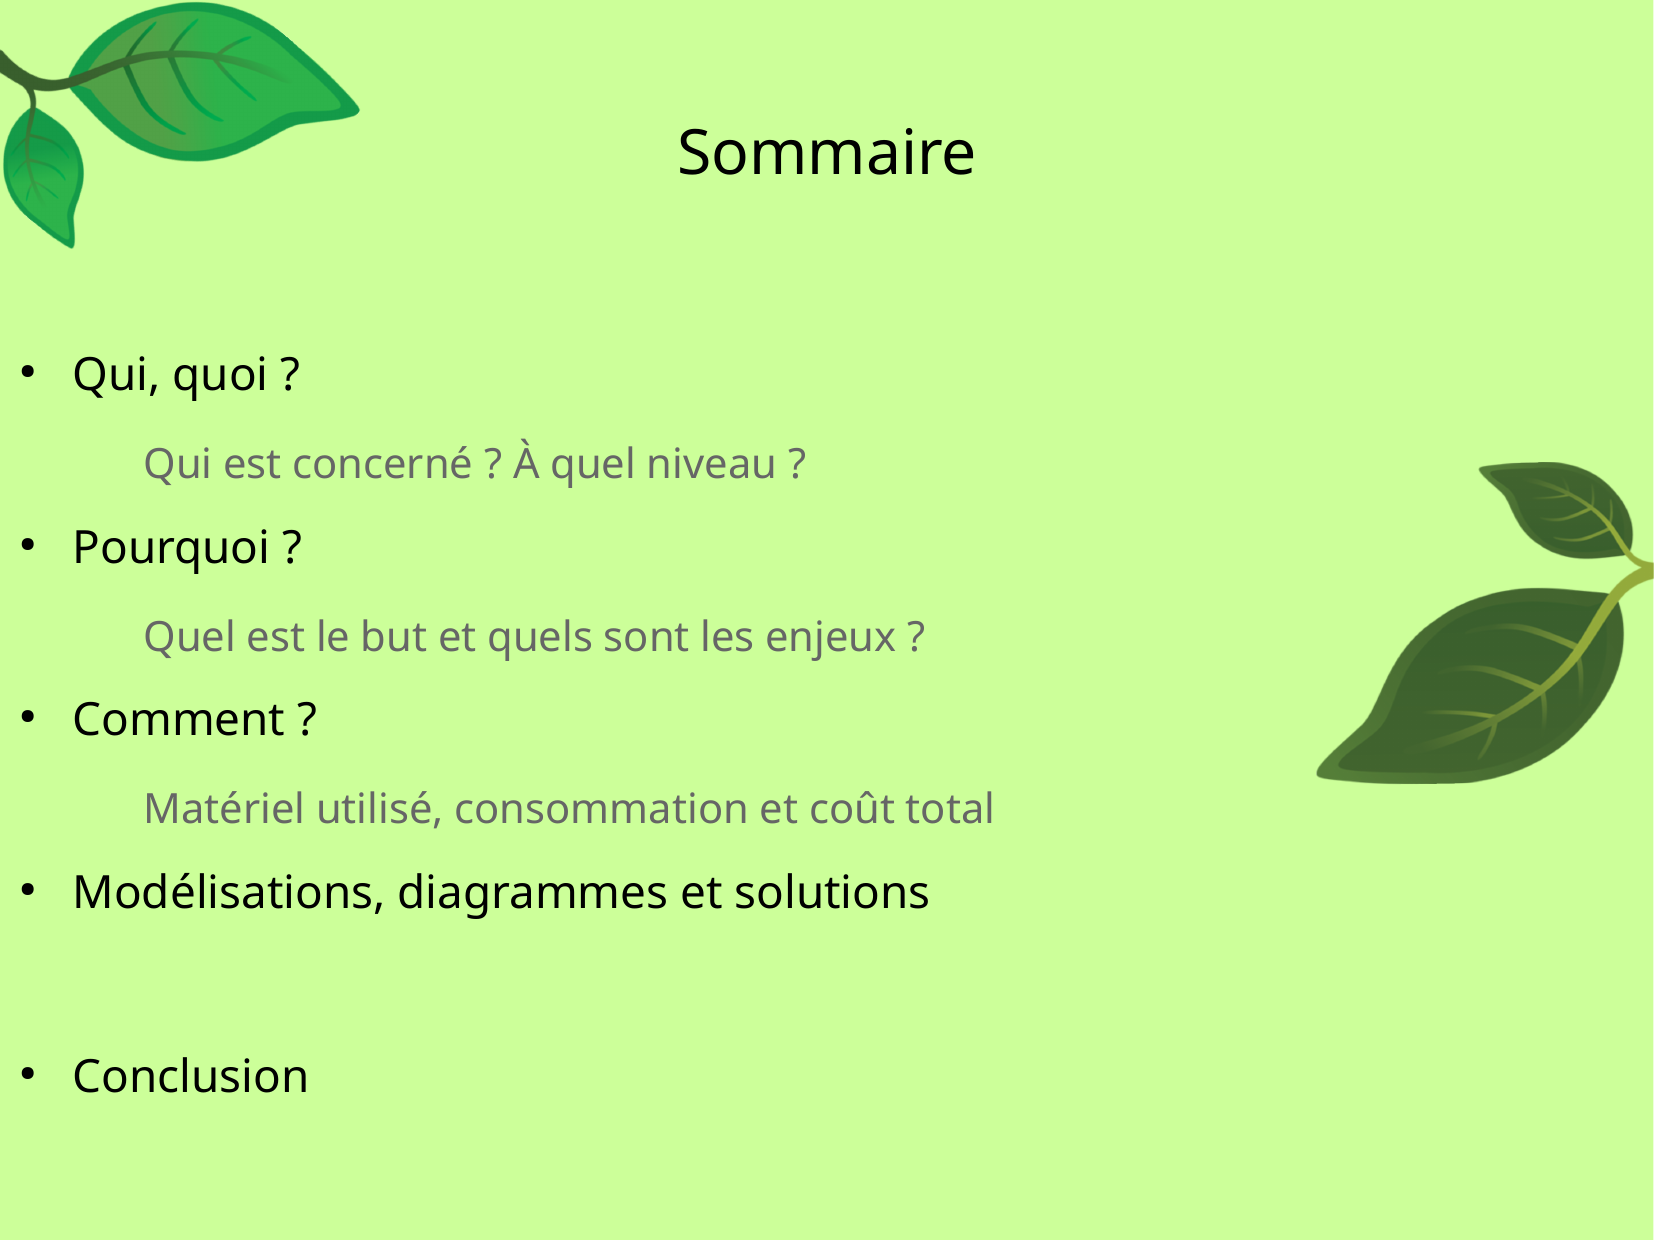

# Sommaire
Qui, quoi ?
Qui est concerné ? À quel niveau ?
Pourquoi ?
Quel est le but et quels sont les enjeux ?
Comment ?
Matériel utilisé, consommation et coût total
Modélisations, diagrammes et solutions
Conclusion